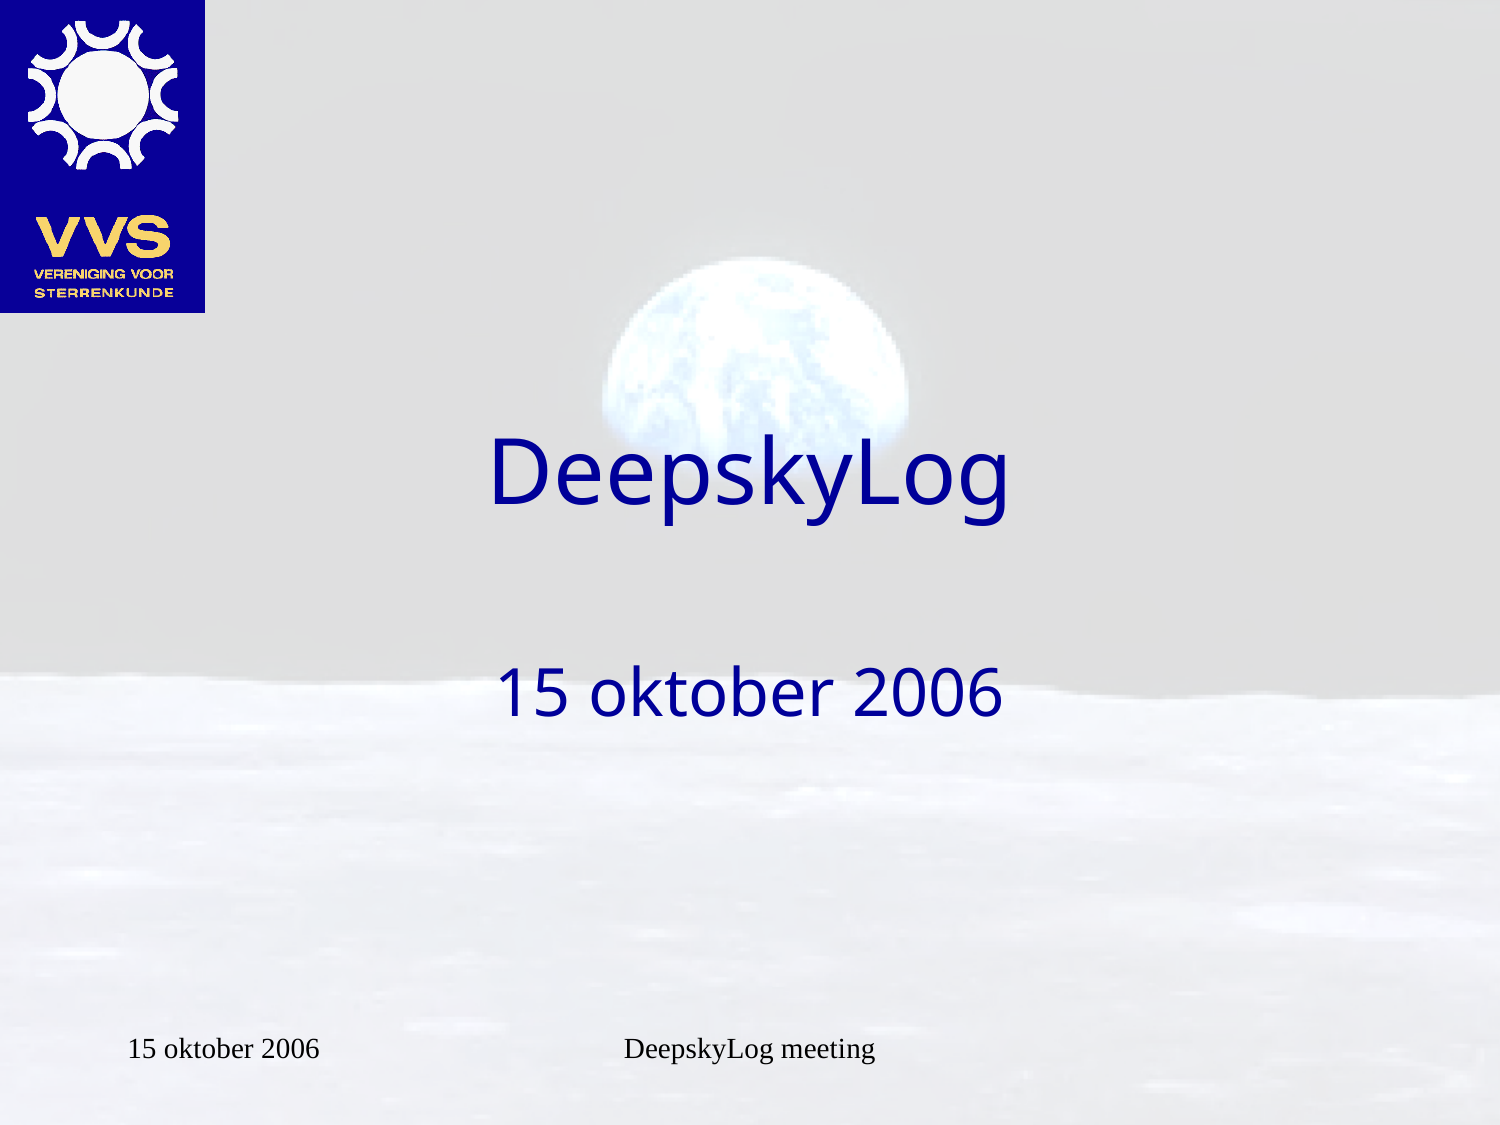

# DeepskyLog
15 oktober 2006
15 oktober 2006
DeepskyLog meeting